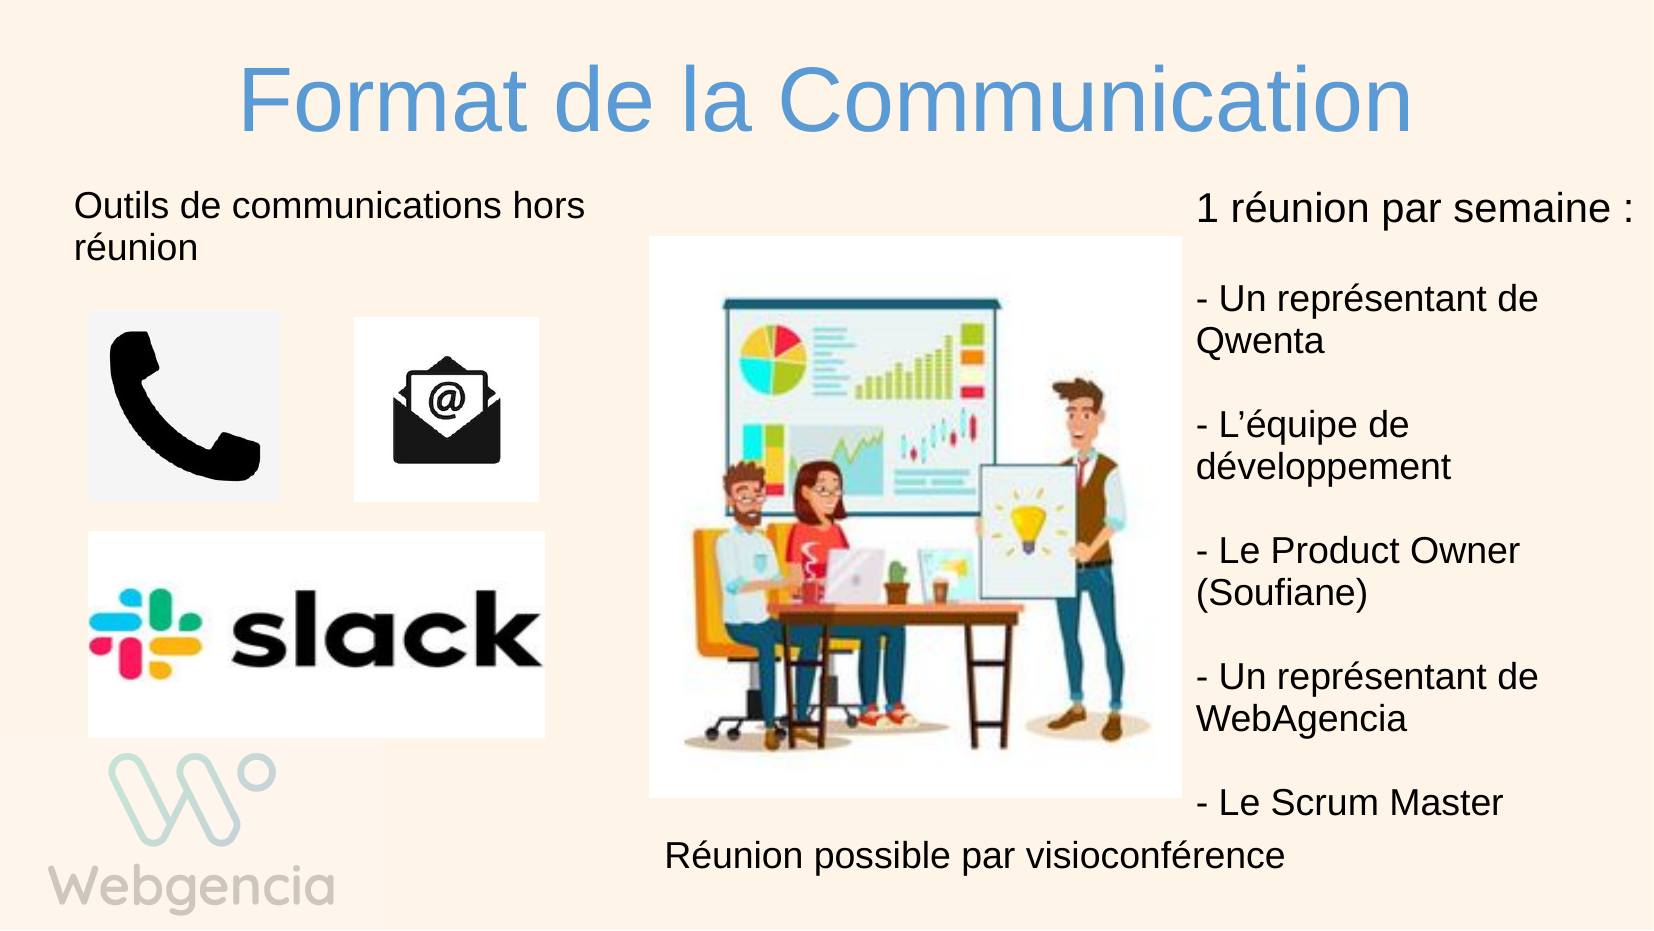

# Format de la Communication
Outils de communications hors réunion
1 réunion par semaine :
- Un représentant de Qwenta
- L’équipe de développement
- Le Product Owner (Soufiane)
- Un représentant de WebAgencia
- Le Scrum Master
Réunion possible par visioconférence